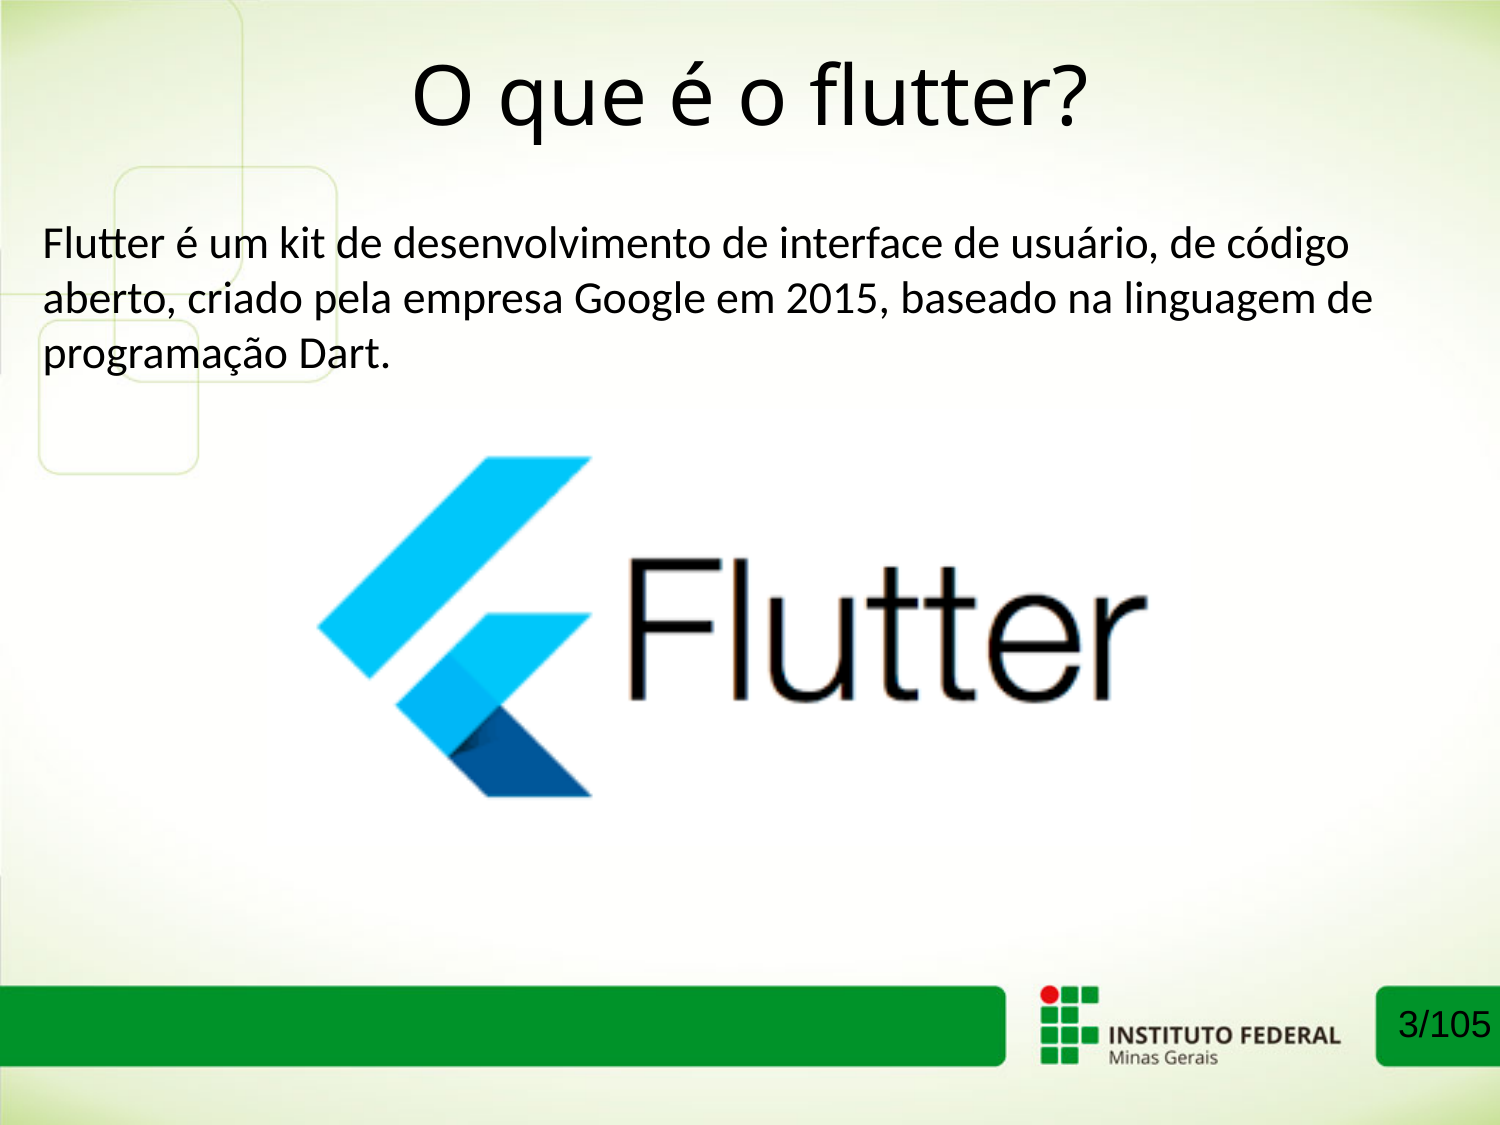

O que é o flutter?
Flutter é um kit de desenvolvimento de interface de usuário, de código aberto, criado pela empresa Google em 2015, baseado na linguagem de programação Dart.